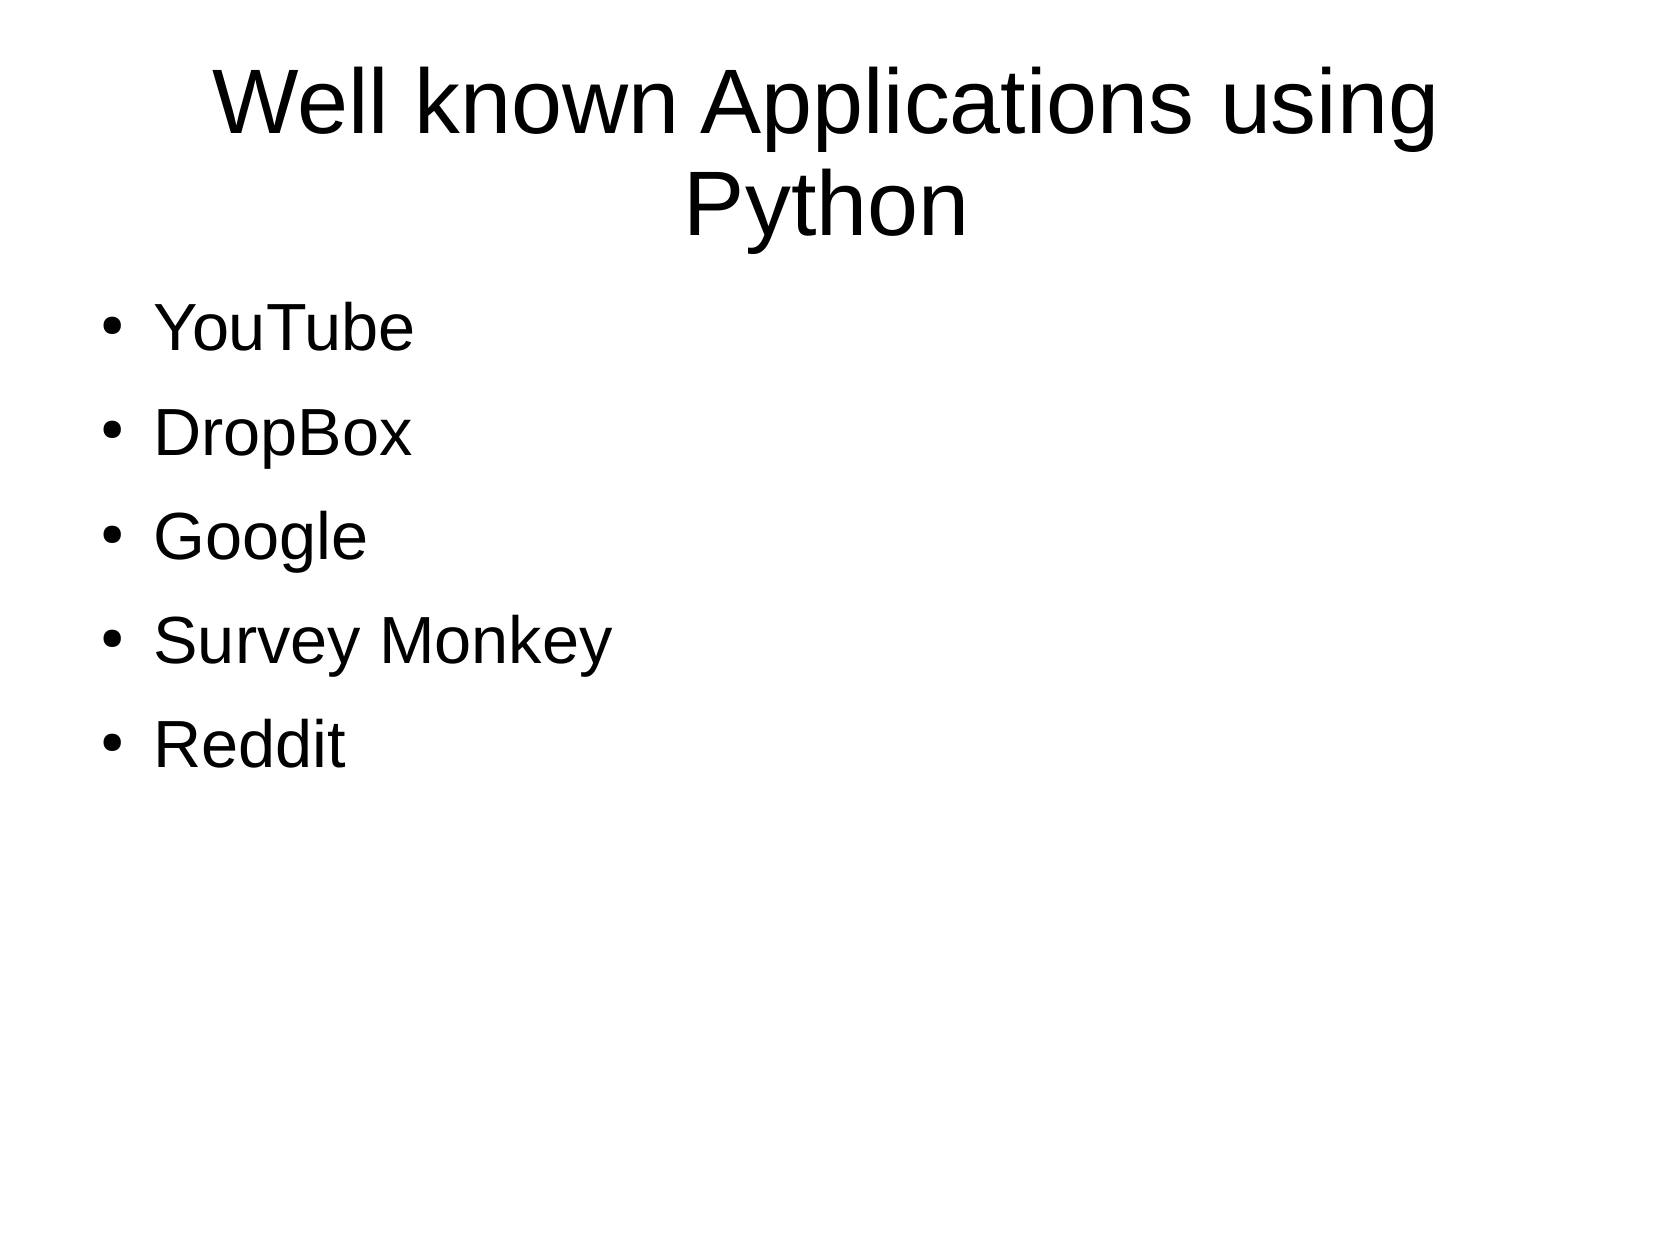

# Well known Applications using Python
YouTube
DropBox
Google
Survey Monkey
Reddit